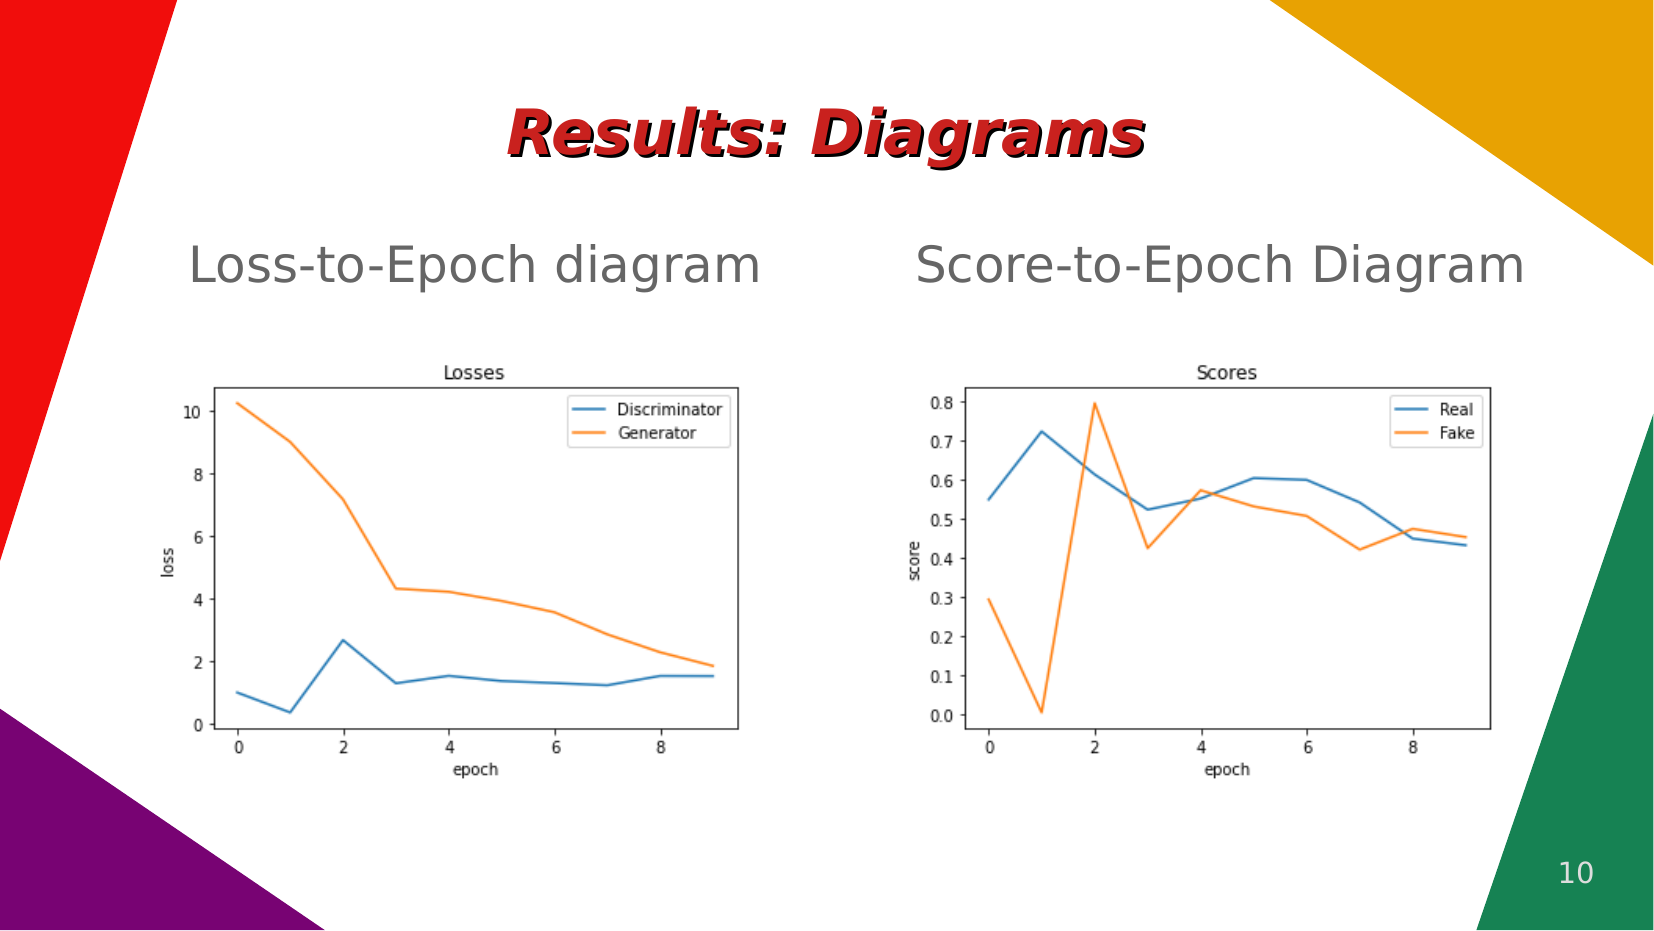

# Results: Diagrams
Loss-to-Epoch diagram
Score-to-Epoch Diagram
10